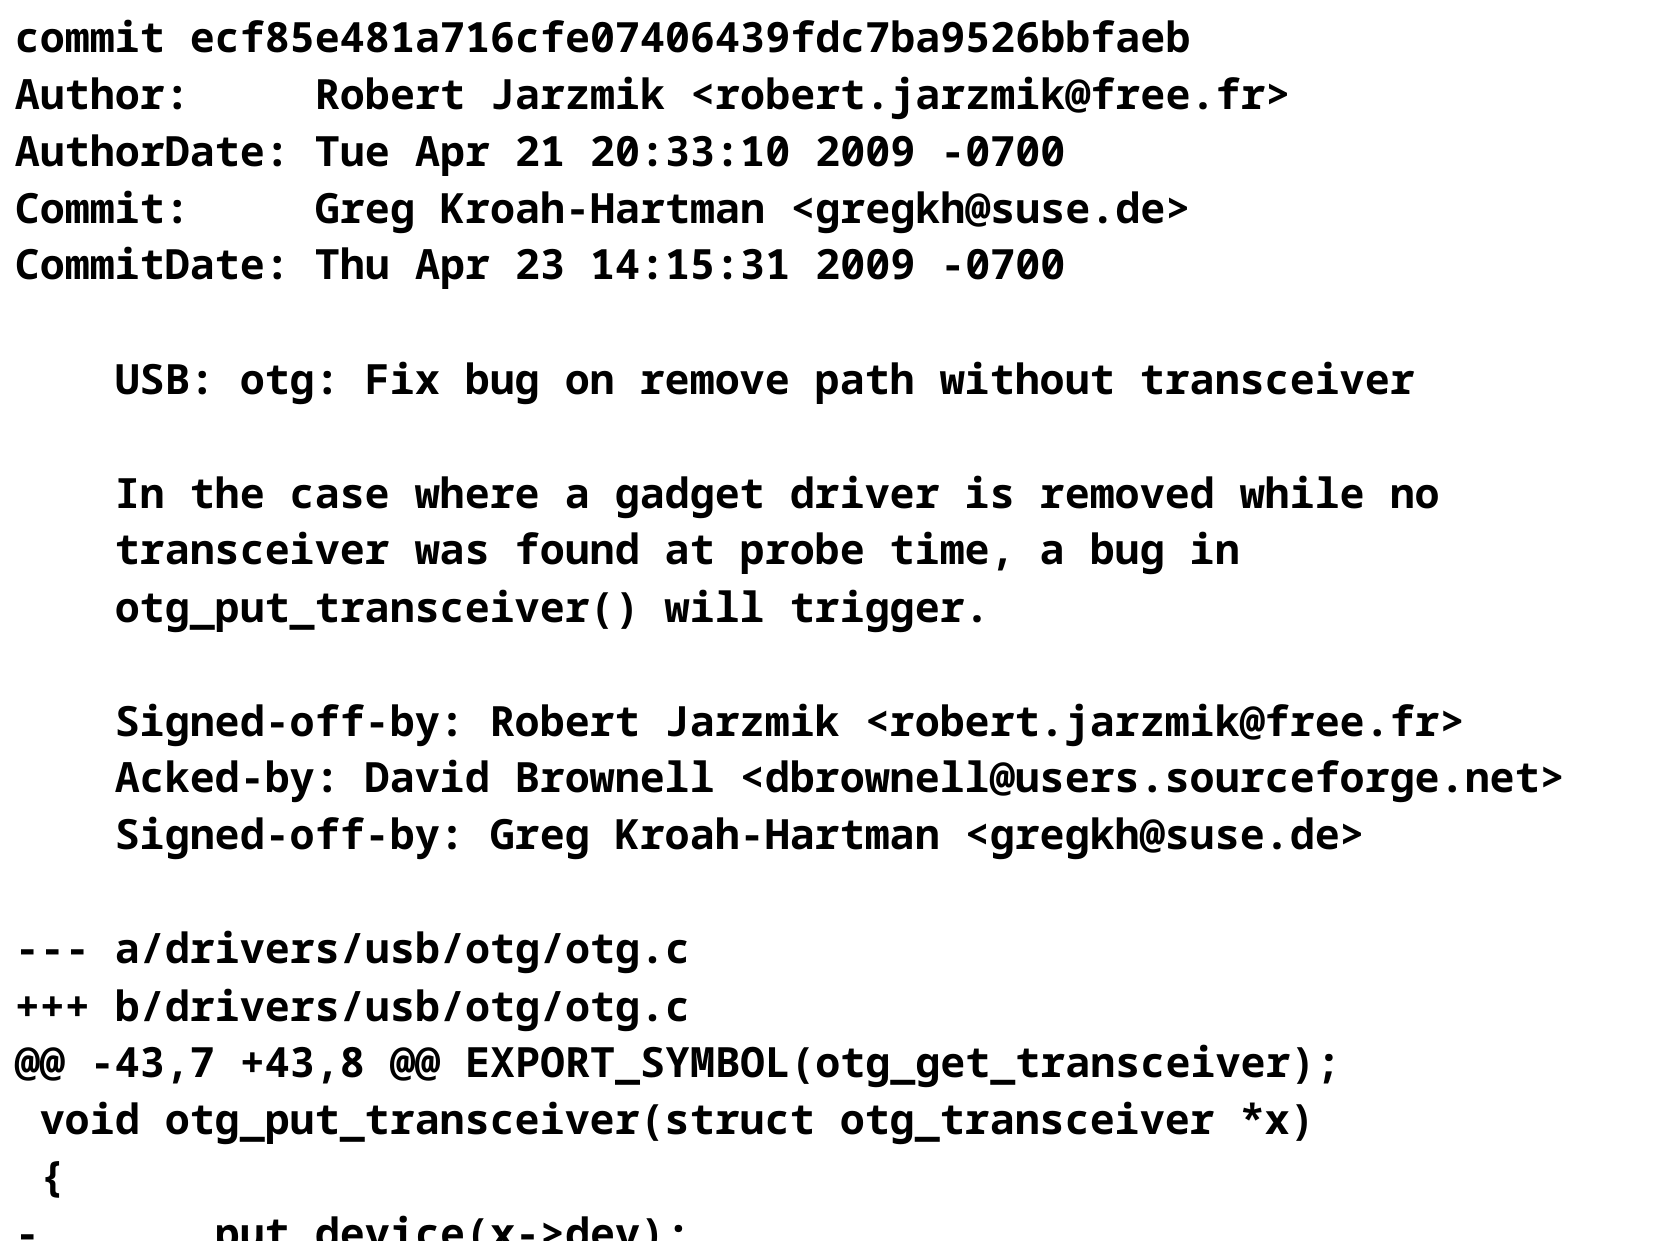

commit ecf85e481a716cfe07406439fdc7ba9526bbfaeb
Author: Robert Jarzmik <robert.jarzmik@free.fr>
AuthorDate: Tue Apr 21 20:33:10 2009 -0700
Commit: Greg Kroah-Hartman <gregkh@suse.de>
CommitDate: Thu Apr 23 14:15:31 2009 -0700
 USB: otg: Fix bug on remove path without transceiver
 In the case where a gadget driver is removed while no
 transceiver was found at probe time, a bug in
 otg_put_transceiver() will trigger.
 Signed-off-by: Robert Jarzmik <robert.jarzmik@free.fr>
 Acked-by: David Brownell <dbrownell@users.sourceforge.net>
 Signed-off-by: Greg Kroah-Hartman <gregkh@suse.de>
--- a/drivers/usb/otg/otg.c
+++ b/drivers/usb/otg/otg.c
@@ -43,7 +43,8 @@ EXPORT_SYMBOL(otg_get_transceiver);
 void otg_put_transceiver(struct otg_transceiver *x)
 {
- put_device(x->dev);
+ if (x)
+ put_device(x->dev);
 }